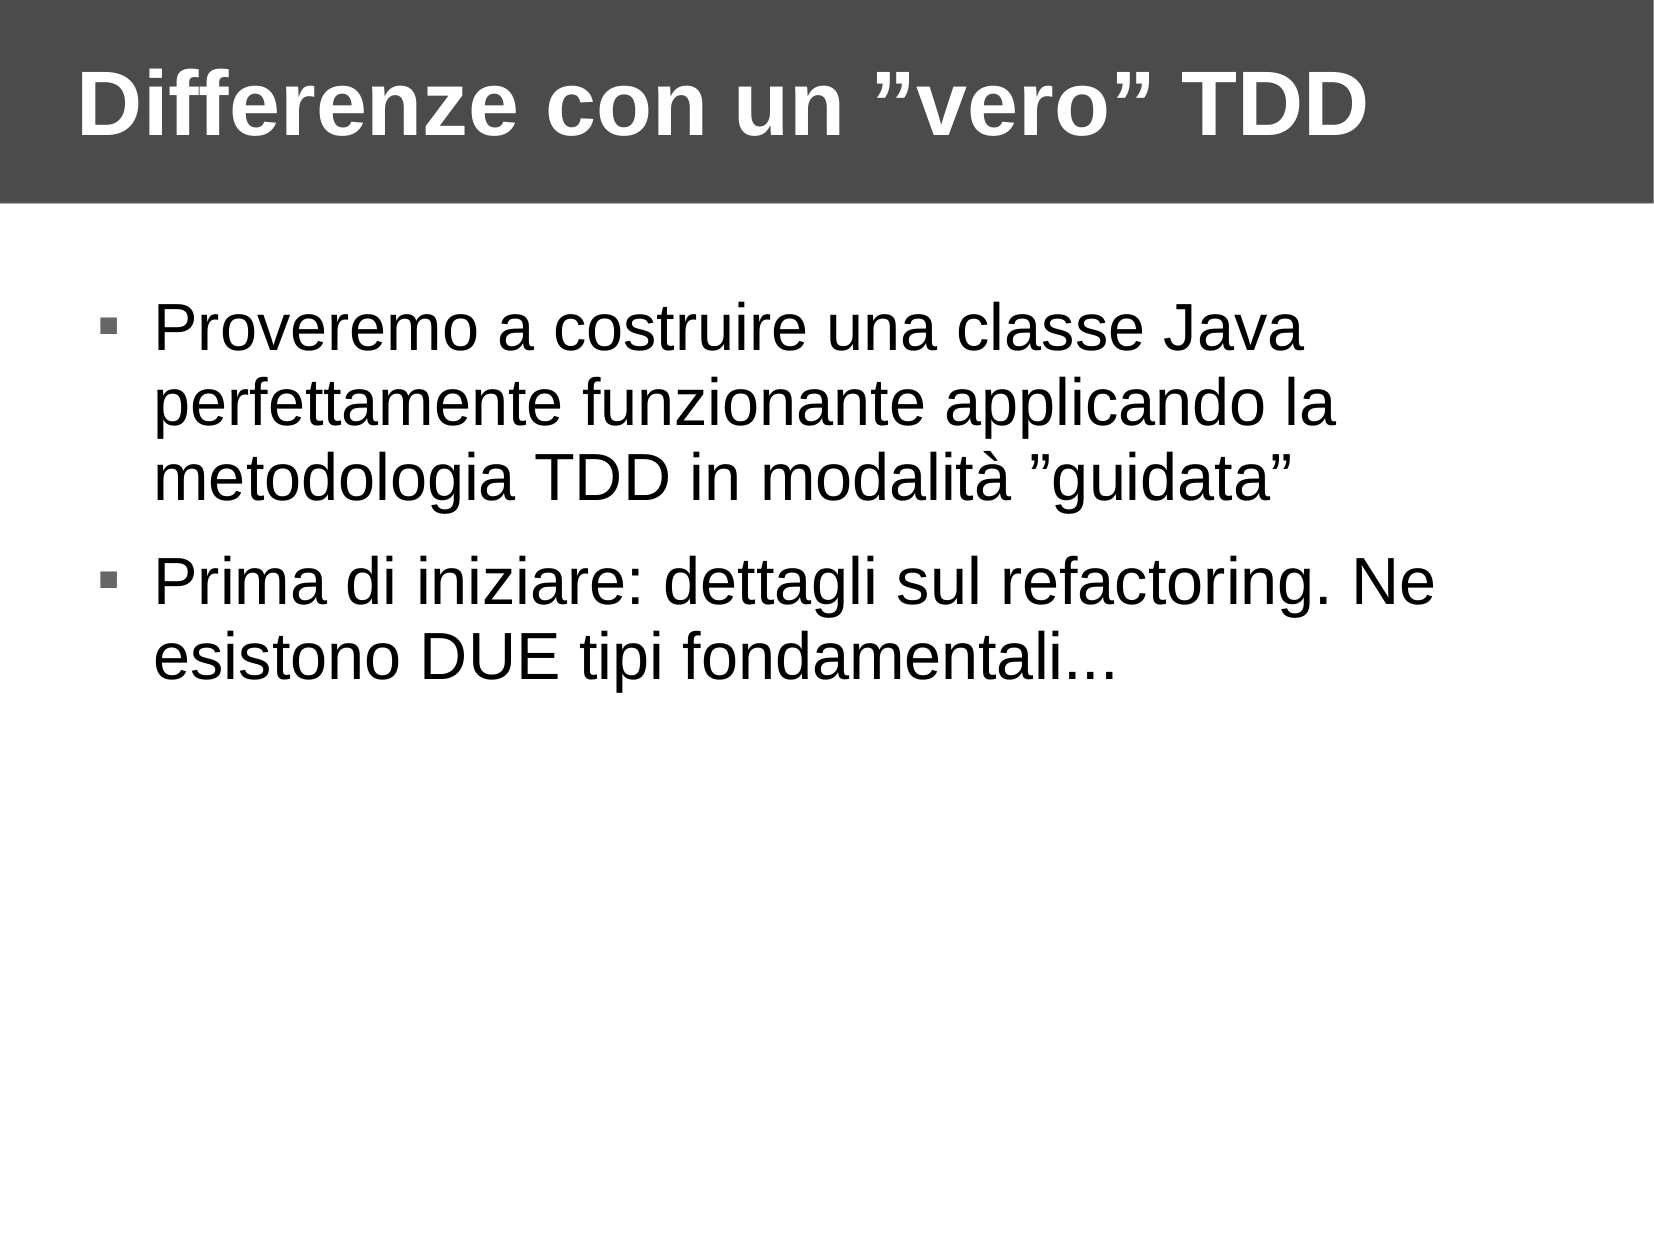

# Differenze con un ”vero” TDD
Proveremo a costruire una classe Java perfettamente funzionante applicando la metodologia TDD in modalità ”guidata”
Prima di iniziare: dettagli sul refactoring. Ne esistono DUE tipi fondamentali...